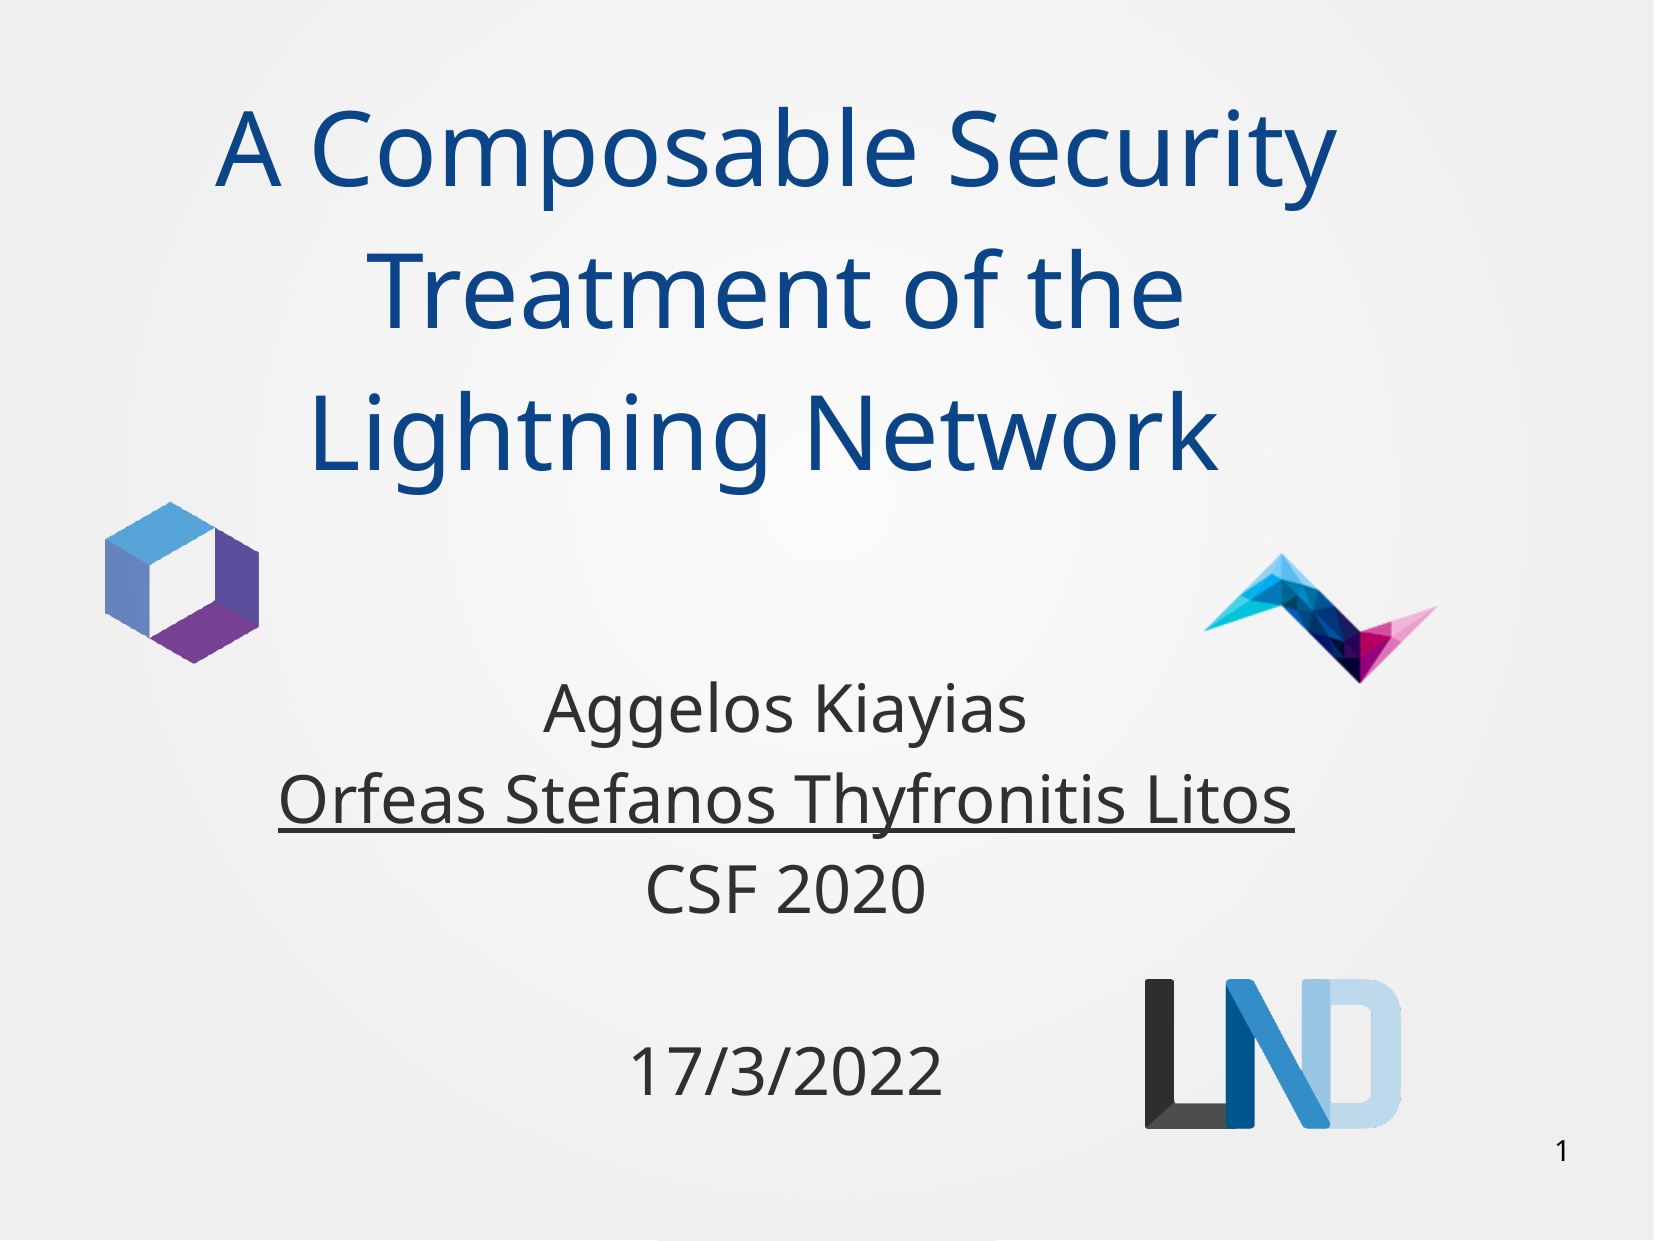

# A Composable Security Treatment of the Lightning Network
Aggelos Kiayias
Orfeas Stefanos Thyfronitis Litos
CSF 2020
17/3/2022
1